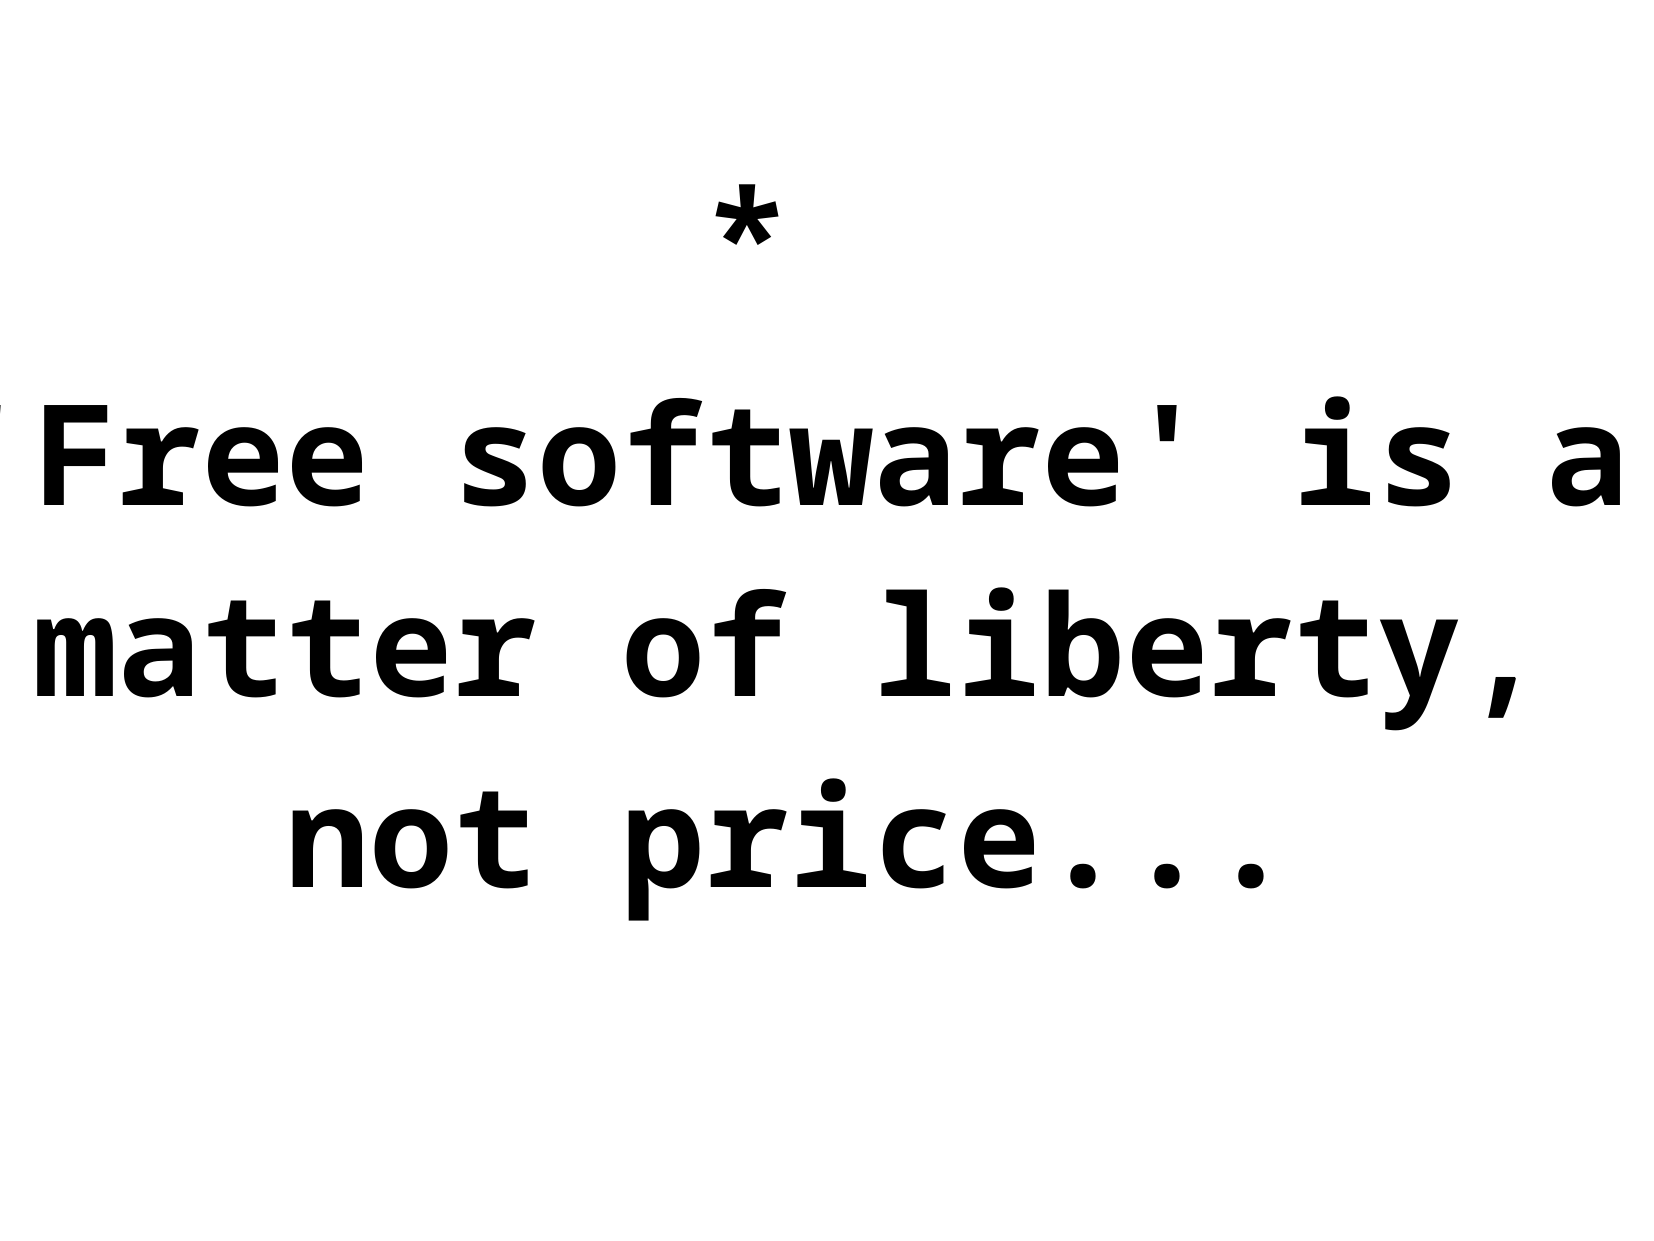

# *
'Free software' is a matter of liberty, not price...